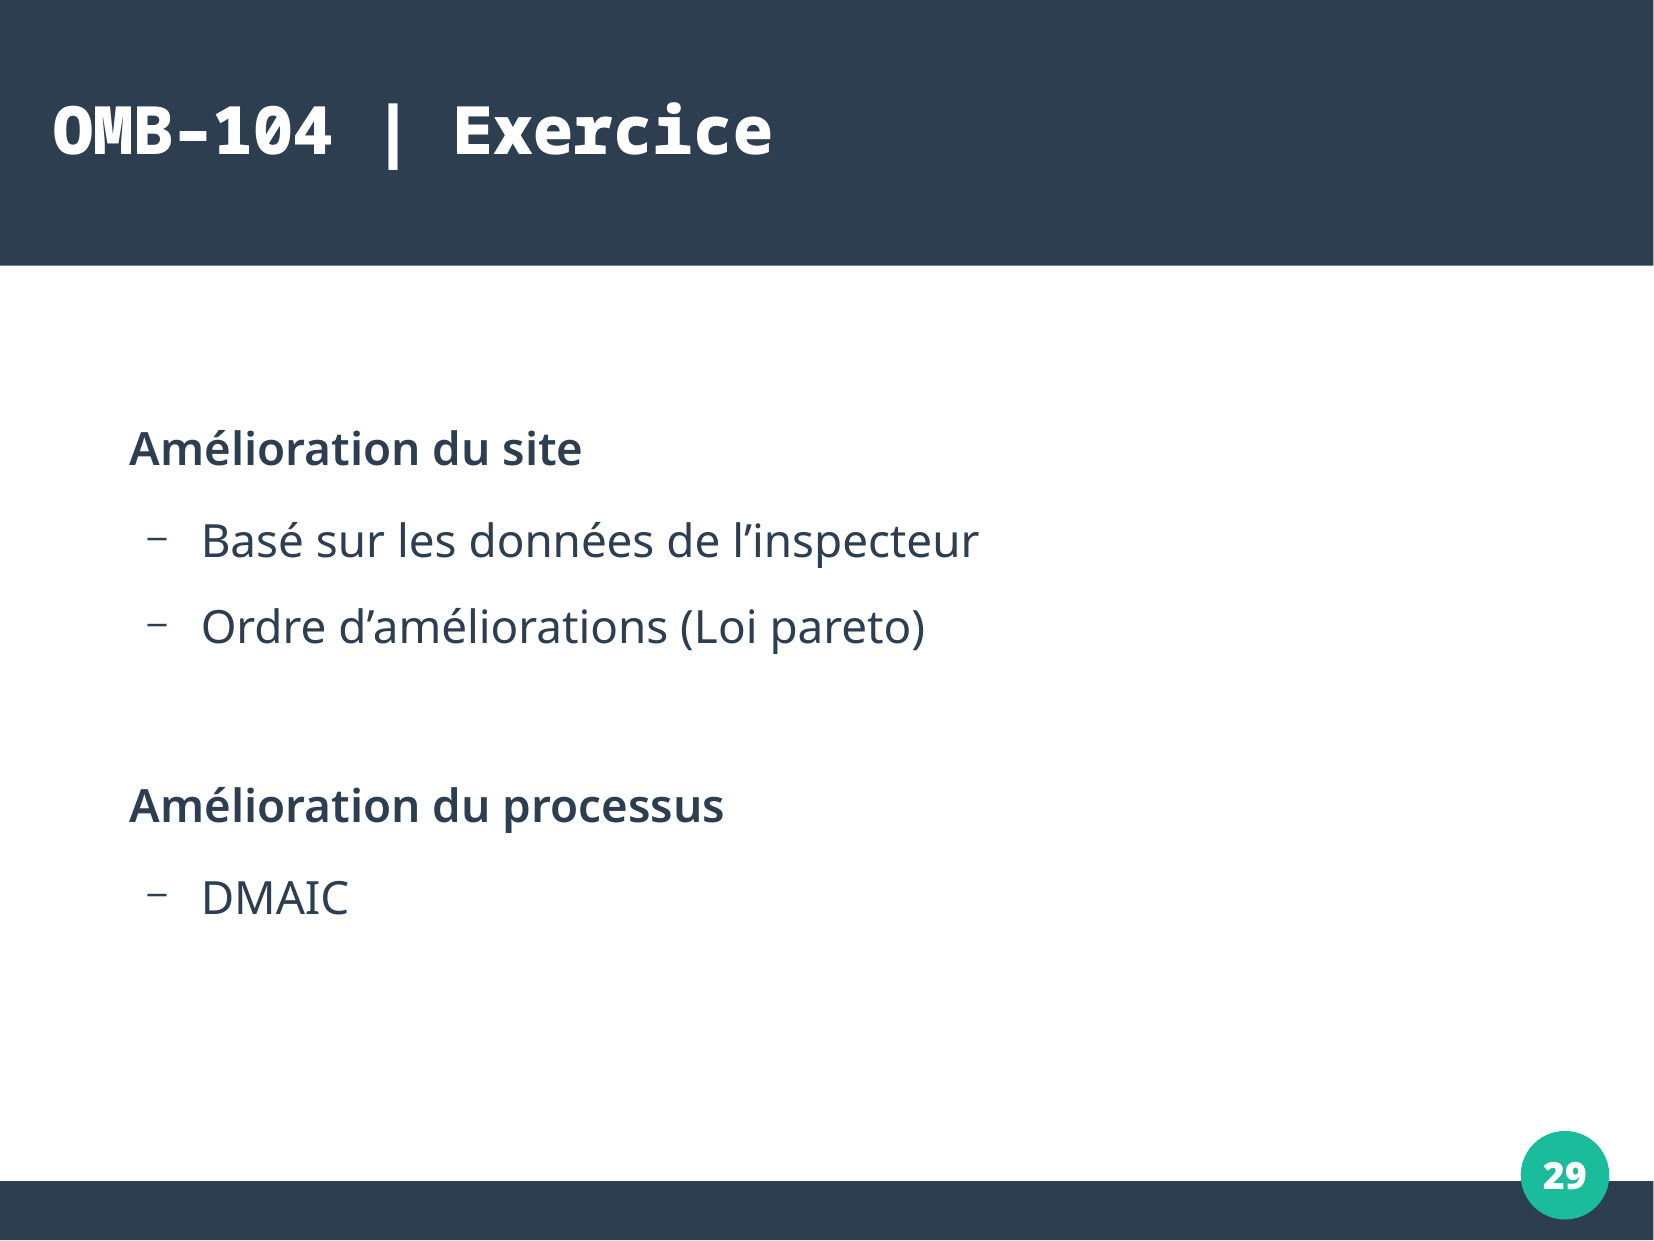

OMB–104 | Exercice
# Amélioration du site
Basé sur les données de l’inspecteur
Ordre d’améliorations (Loi pareto)
Amélioration du processus
DMAIC
29